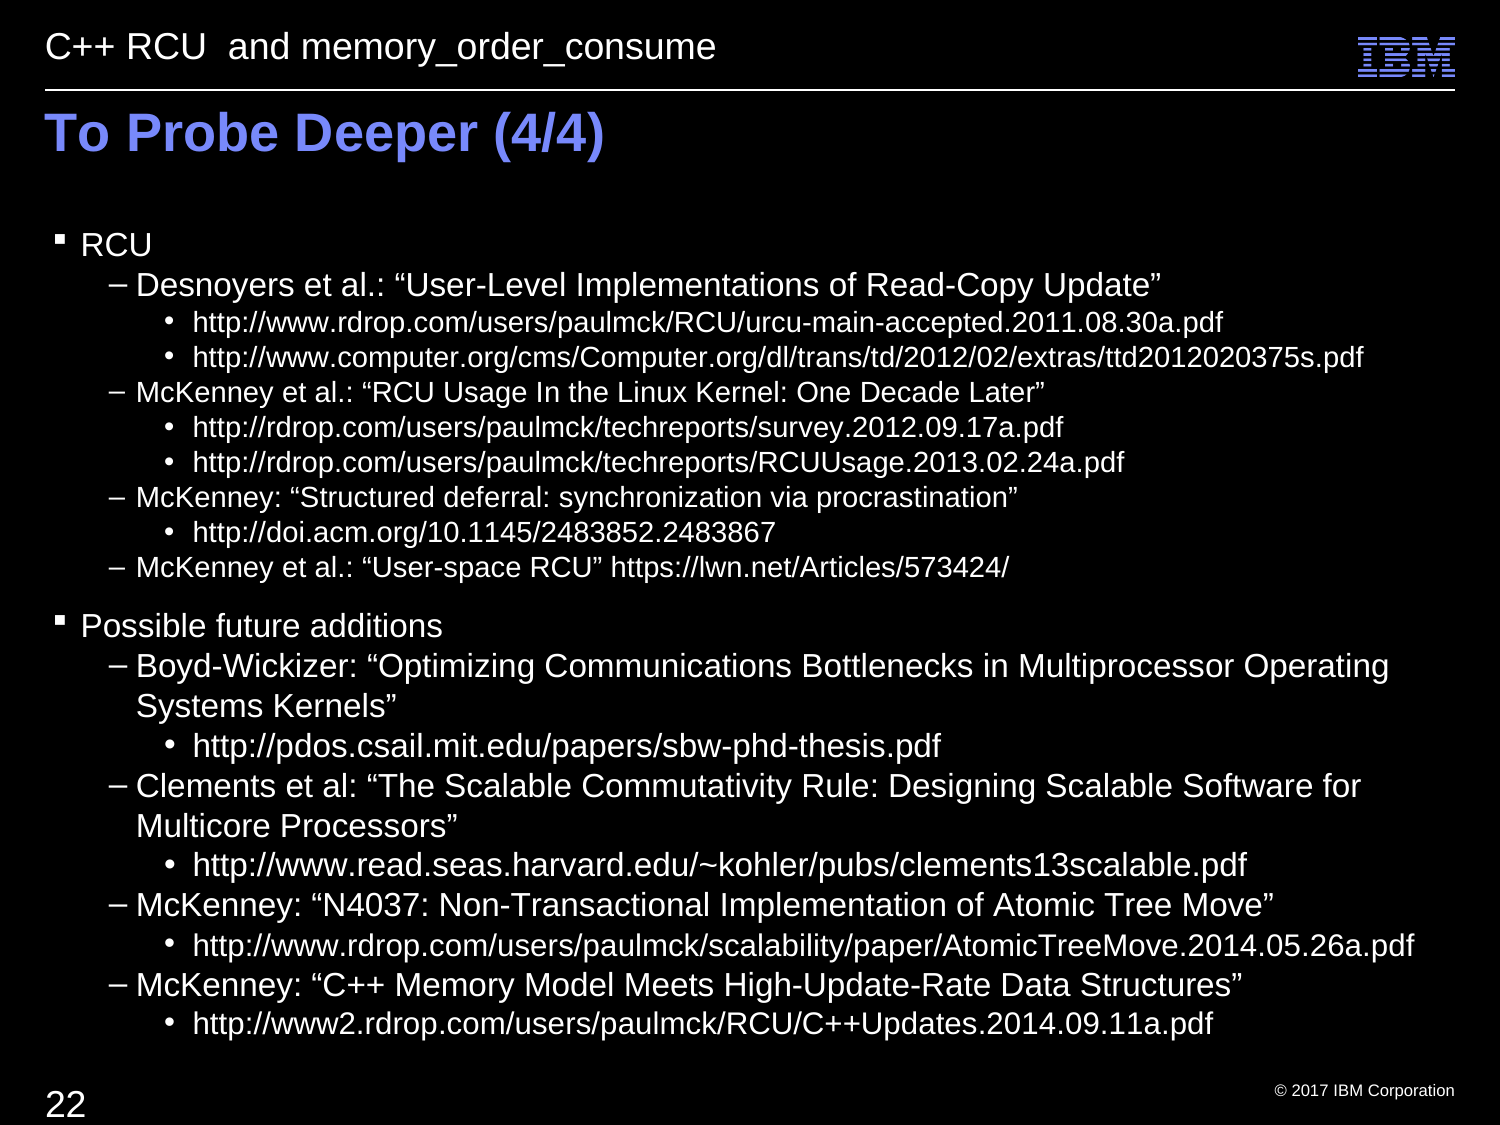

# To Probe Deeper (4/4)
RCU
Desnoyers et al.: “User-Level Implementations of Read-Copy Update”
http://www.rdrop.com/users/paulmck/RCU/urcu-main-accepted.2011.08.30a.pdf
http://www.computer.org/cms/Computer.org/dl/trans/td/2012/02/extras/ttd2012020375s.pdf
McKenney et al.: “RCU Usage In the Linux Kernel: One Decade Later”
http://rdrop.com/users/paulmck/techreports/survey.2012.09.17a.pdf
http://rdrop.com/users/paulmck/techreports/RCUUsage.2013.02.24a.pdf
McKenney: “Structured deferral: synchronization via procrastination”
http://doi.acm.org/10.1145/2483852.2483867
McKenney et al.: “User-space RCU” https://lwn.net/Articles/573424/
Possible future additions
Boyd-Wickizer: “Optimizing Communications Bottlenecks in Multiprocessor Operating Systems Kernels”
http://pdos.csail.mit.edu/papers/sbw-phd-thesis.pdf
Clements et al: “The Scalable Commutativity Rule: Designing Scalable Software for Multicore Processors”
http://www.read.seas.harvard.edu/~kohler/pubs/clements13scalable.pdf
McKenney: “N4037: Non-Transactional Implementation of Atomic Tree Move”
http://www.rdrop.com/users/paulmck/scalability/paper/AtomicTreeMove.2014.05.26a.pdf
McKenney: “C++ Memory Model Meets High-Update-Rate Data Structures”
http://www2.rdrop.com/users/paulmck/RCU/C++Updates.2014.09.11a.pdf
22